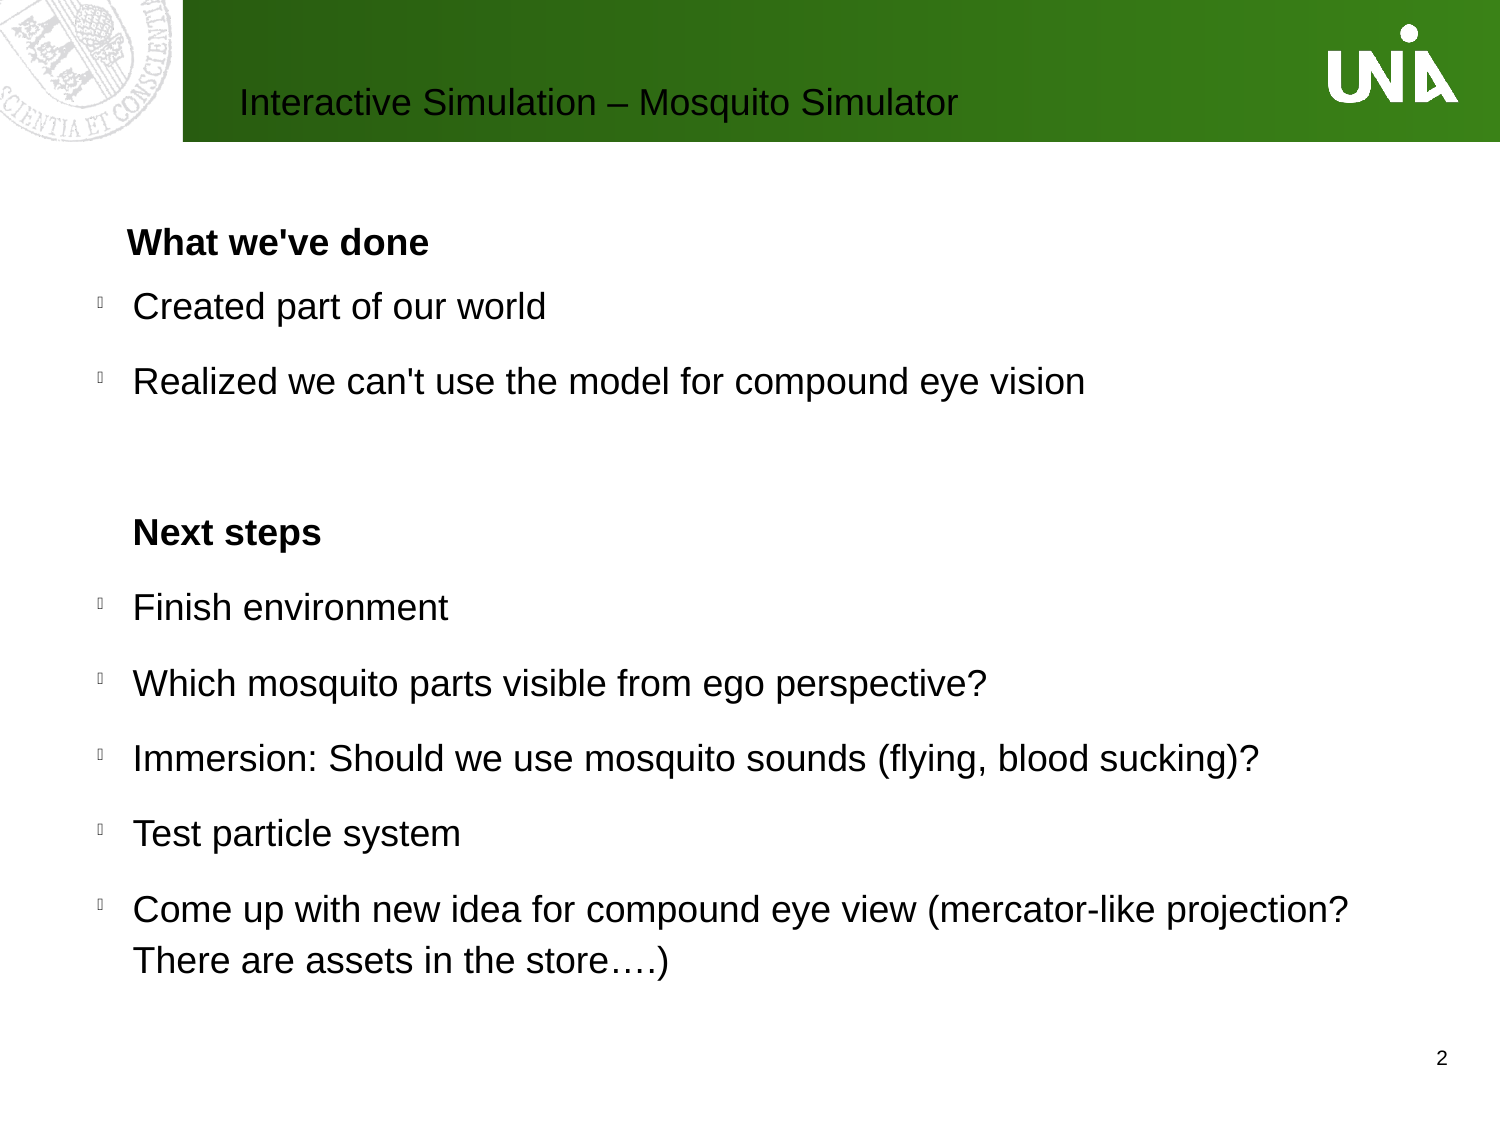

Interactive Simulation – Mosquito Simulator
What we've done
Created part of our world
Realized we can't use the model for compound eye vision
Next steps
Finish environment
Which mosquito parts visible from ego perspective?
Immersion: Should we use mosquito sounds (flying, blood sucking)?
Test particle system
Come up with new idea for compound eye view (mercator-like projection? There are assets in the store….)